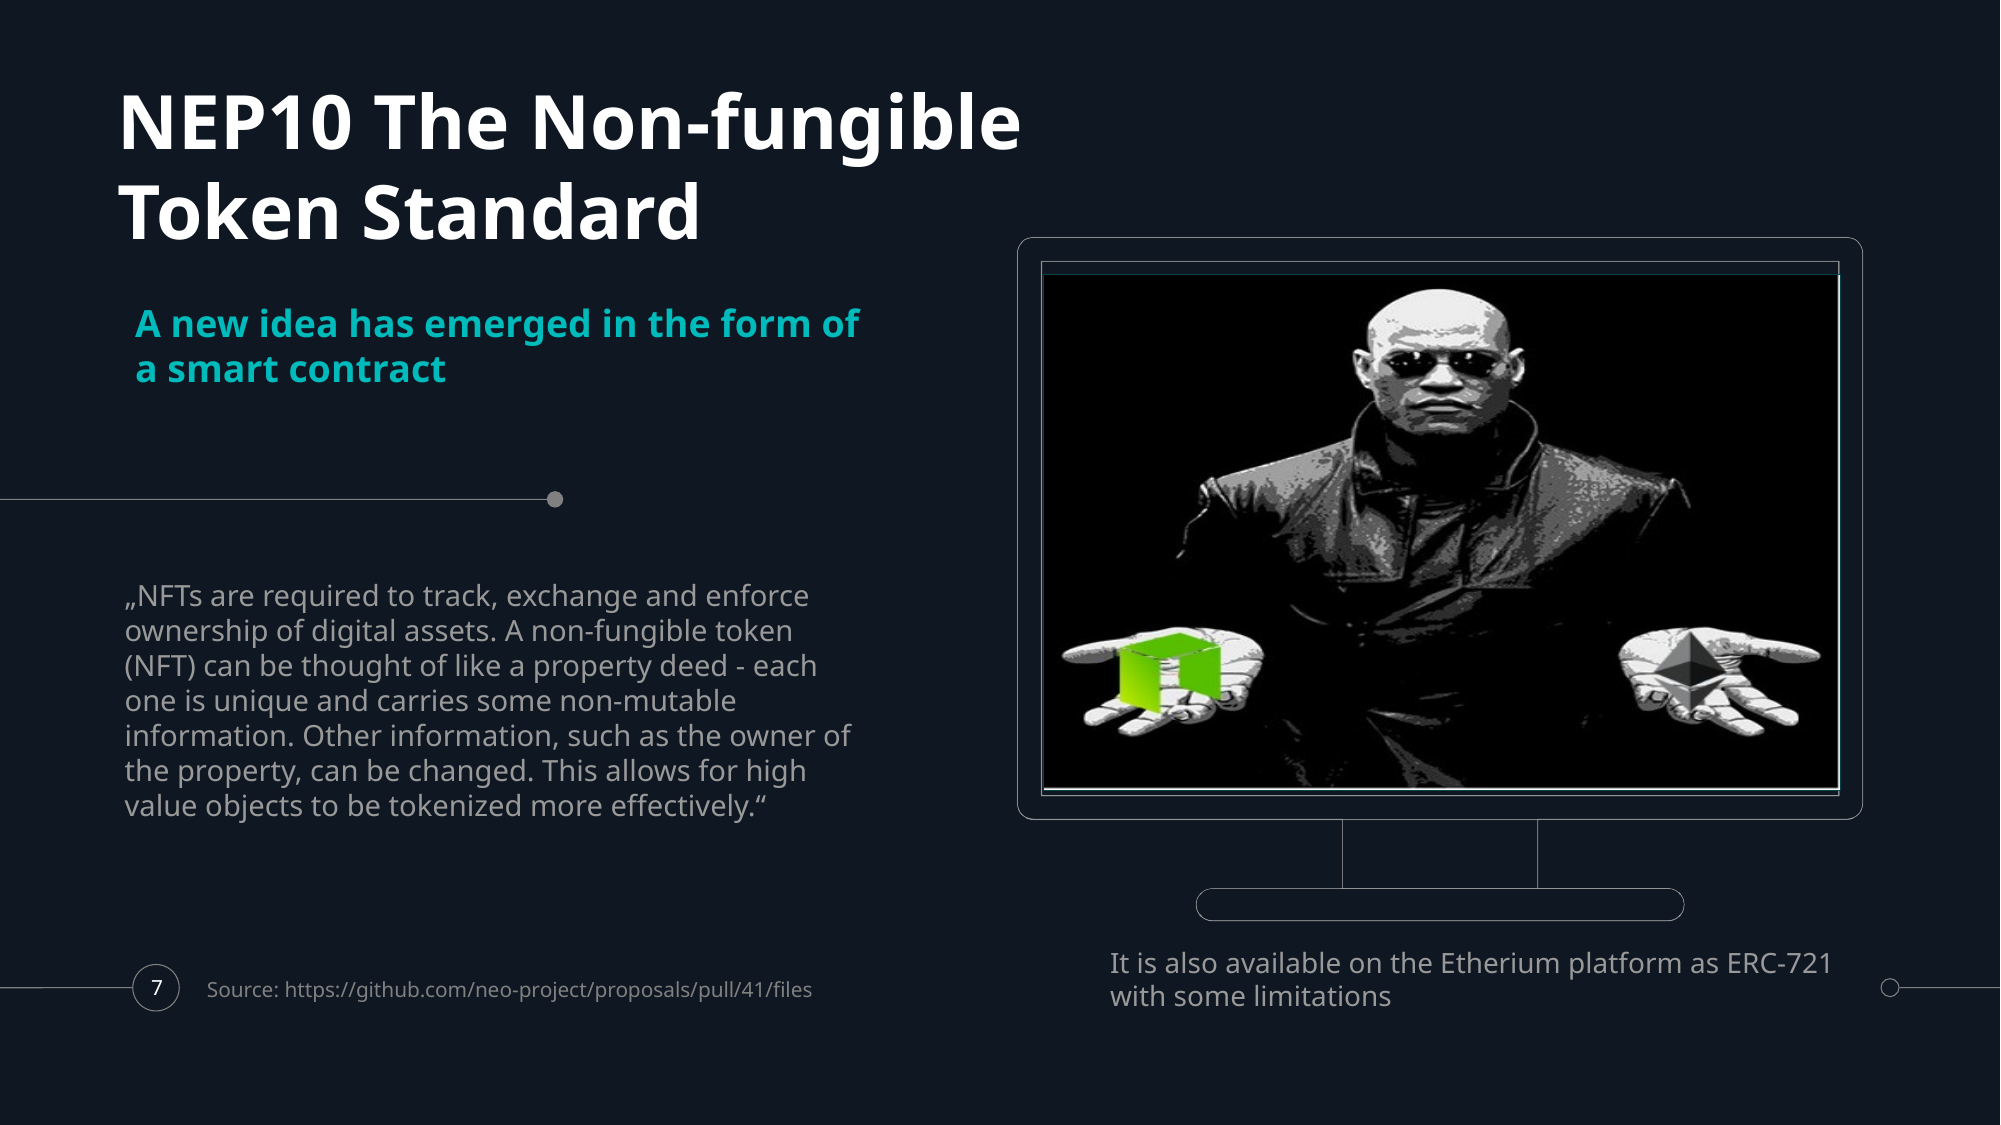

NEP10 The Non-fungible Token Standard
# A new idea has emerged in the form of a smart contract
„NFTs are required to track, exchange and enforce ownership of digital assets. A non-fungible token (NFT) can be thought of like a property deed - each one is unique and carries some non-mutable information. Other information, such as the owner of the property, can be changed. This allows for high value objects to be tokenized more effectively.“
It is also available on the Etherium platform as ERC-721 with some limitations
Source: https://github.com/neo-project/proposals/pull/41/files